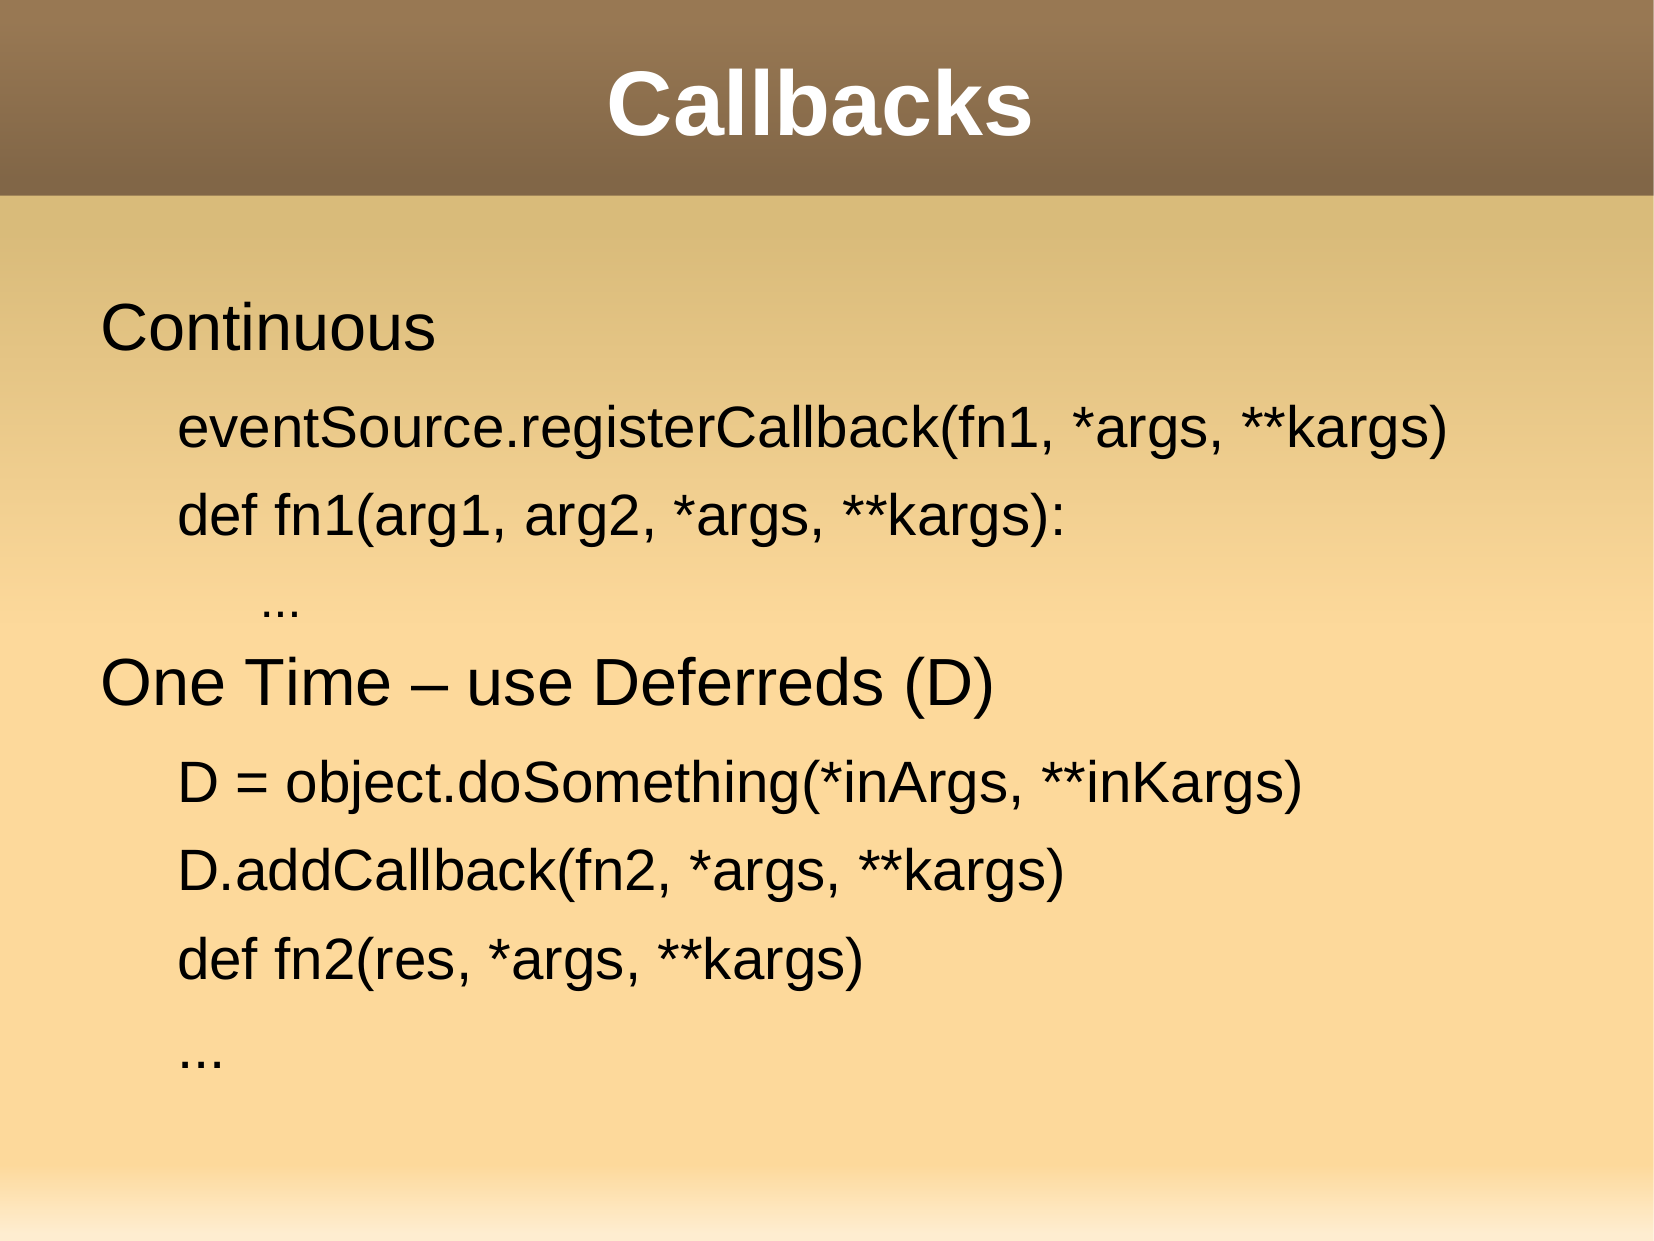

# Callbacks
Continuous
eventSource.registerCallback(fn1, *args, **kargs)
def fn1(arg1, arg2, *args, **kargs):
...
One Time – use Deferreds (D)
D = object.doSomething(*inArgs, **inKargs)
D.addCallback(fn2, *args, **kargs)
def fn2(res, *args, **kargs)
...